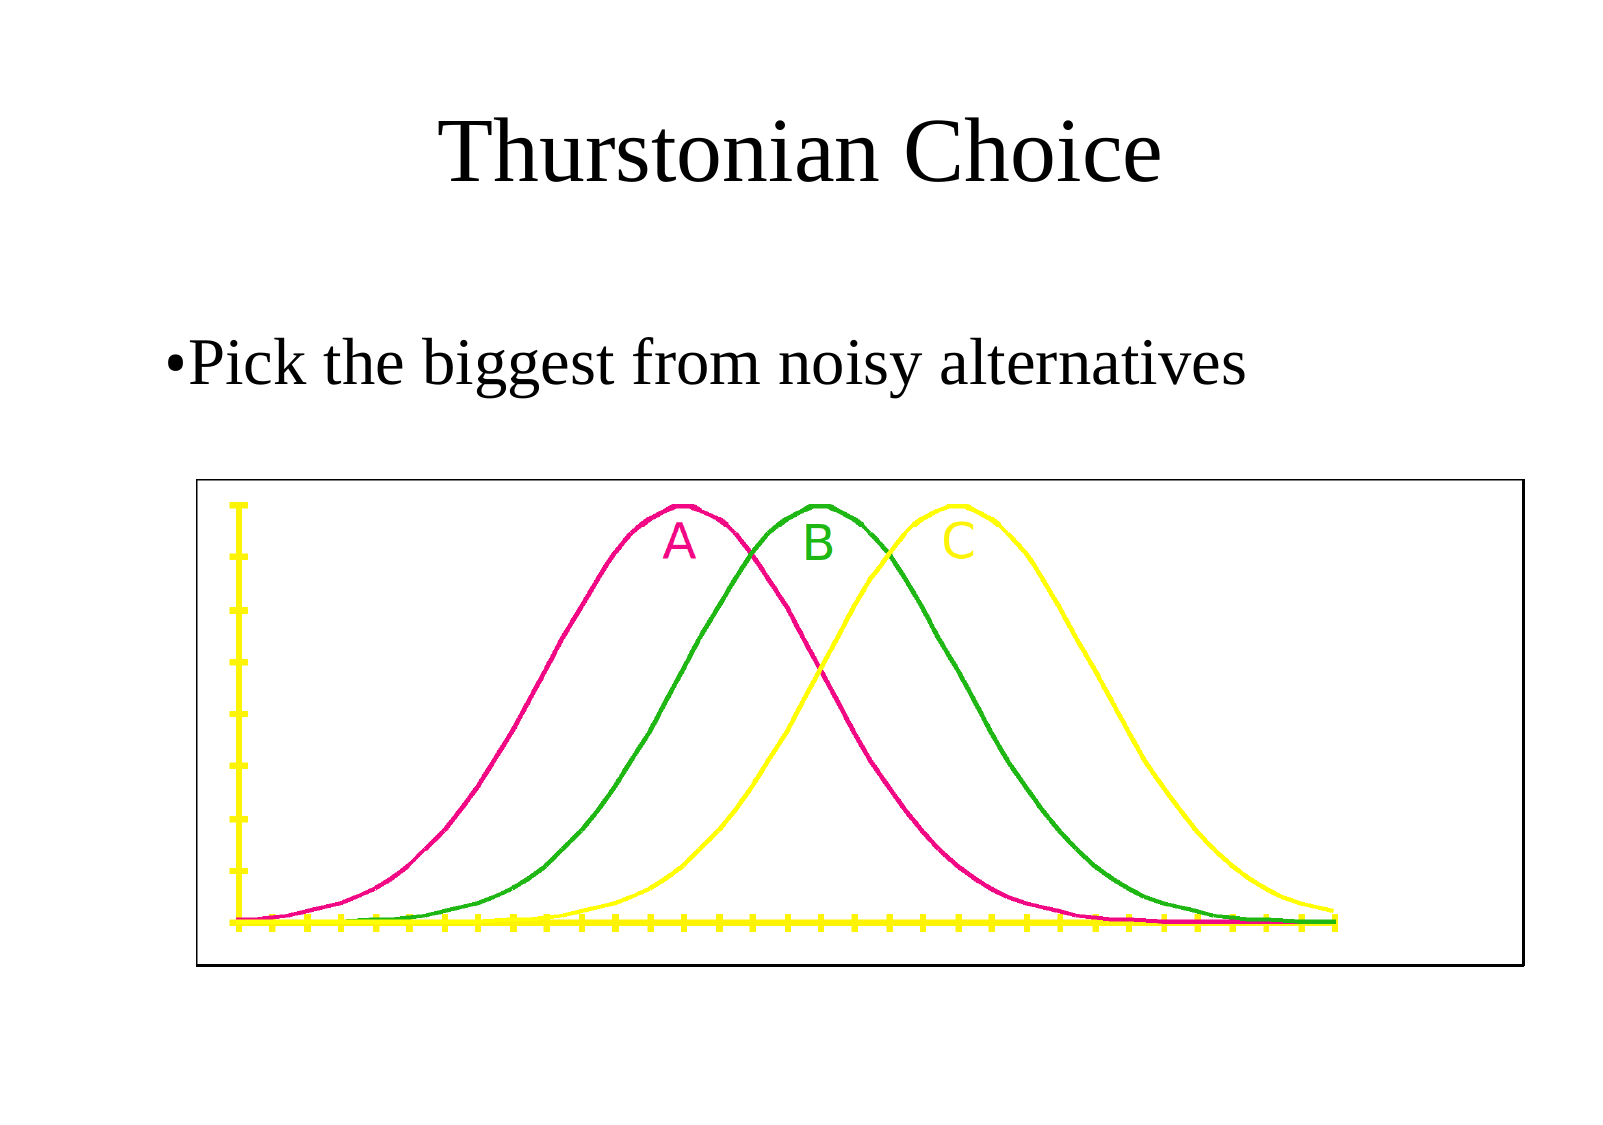

Thurstonian Choice
Pick the biggest from noisy alternatives